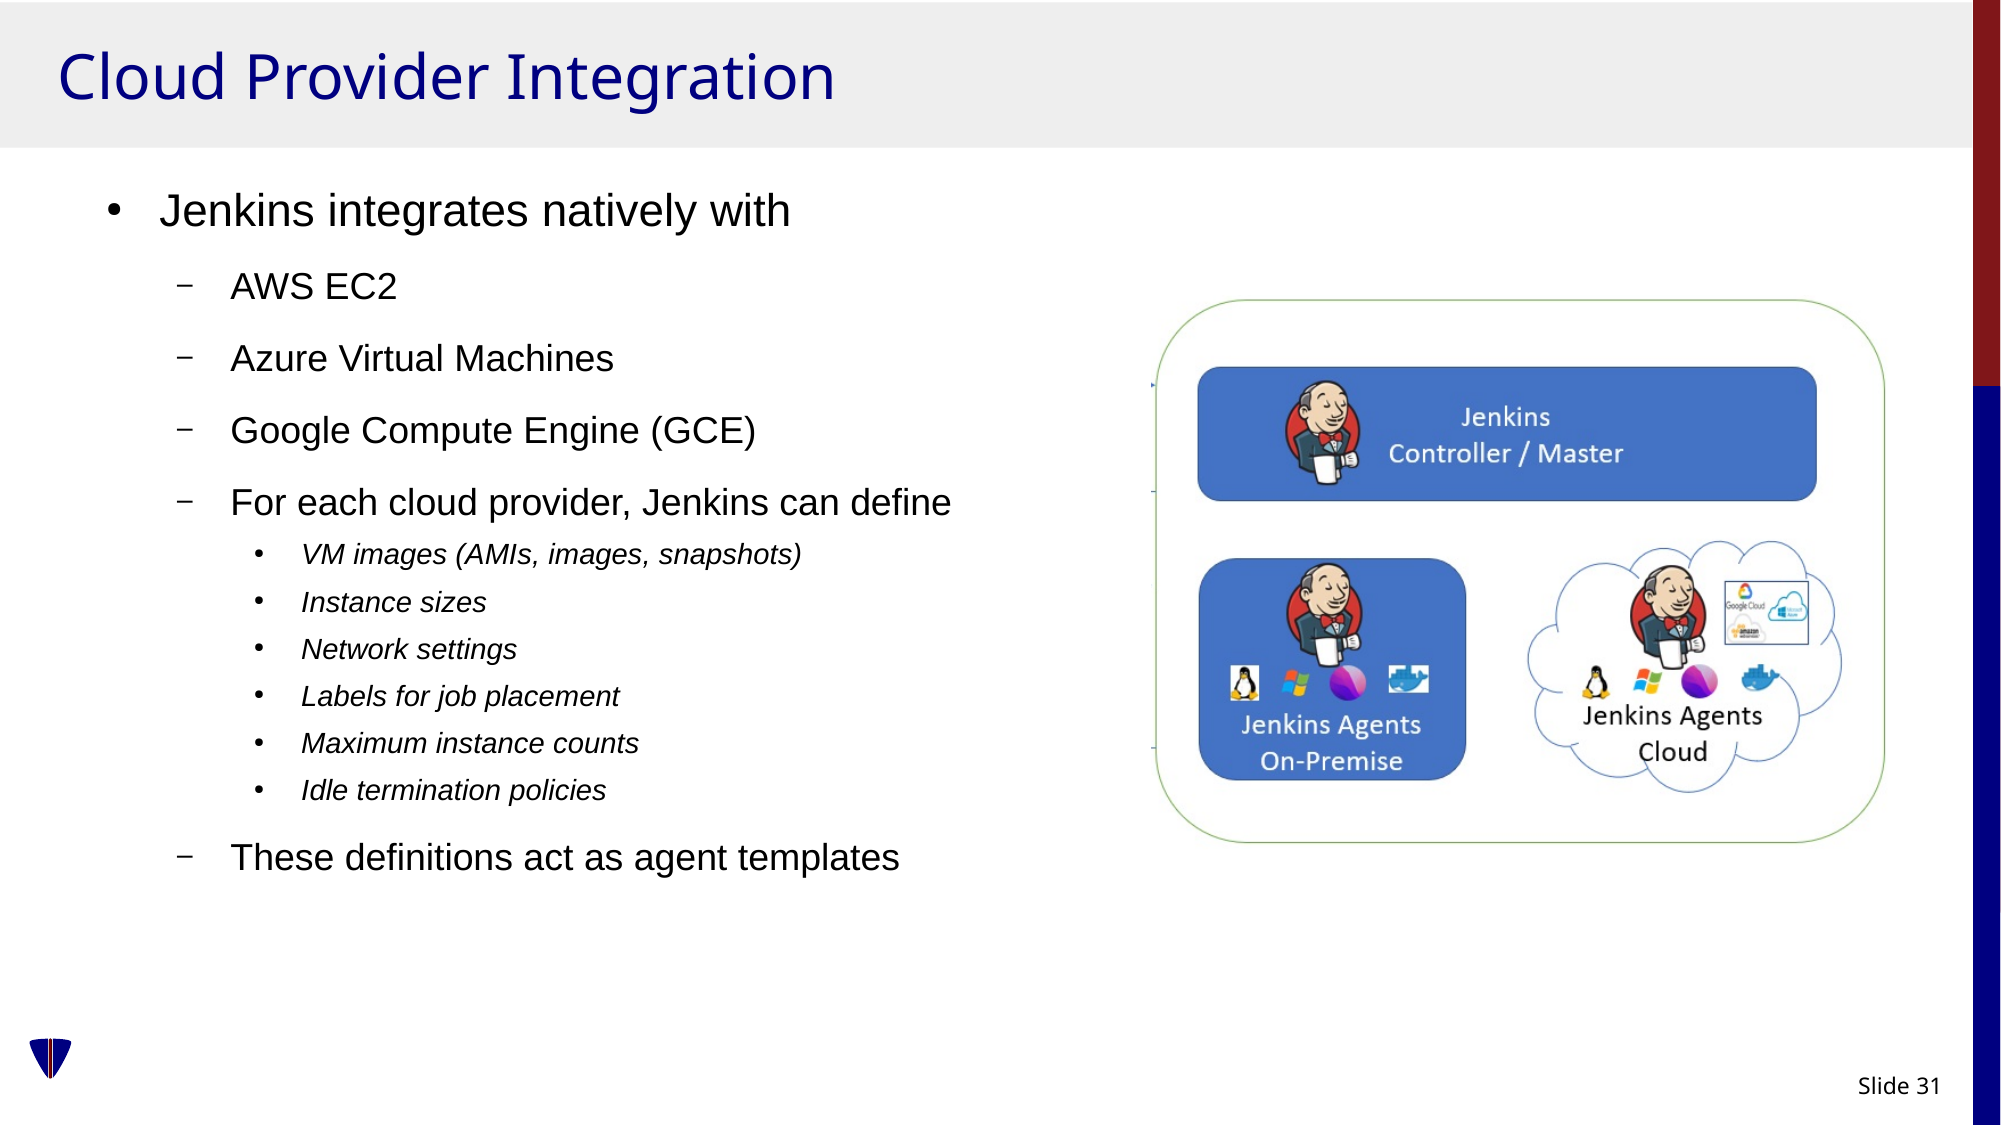

# Cloud Provider Integration
Jenkins integrates natively with
AWS EC2
Azure Virtual Machines
Google Compute Engine (GCE)
For each cloud provider, Jenkins can define
VM images (AMIs, images, snapshots)
Instance sizes
Network settings
Labels for job placement
Maximum instance counts
Idle termination policies
These definitions act as agent templates